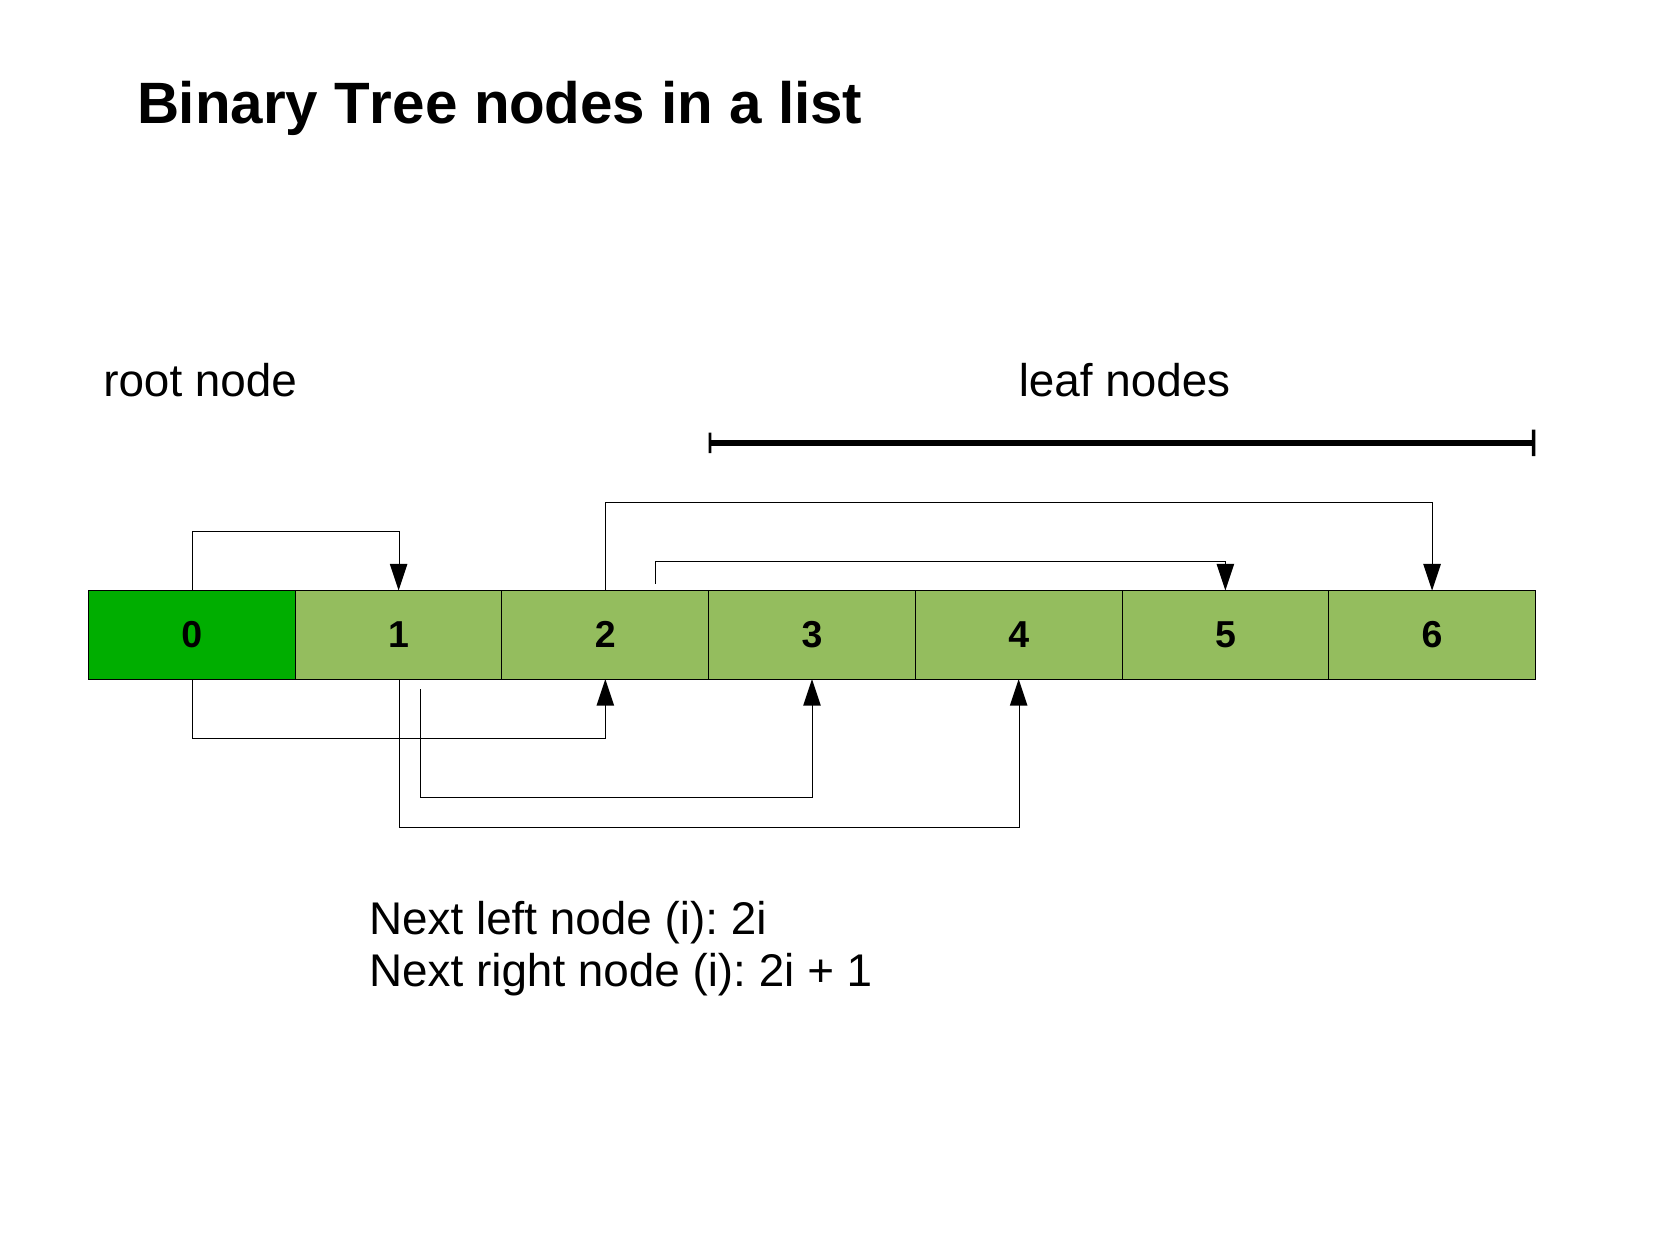

Binary Tree nodes in a list
root node
leaf nodes
0
1
2
3
4
5
6
Next left node (i): 2i
Next right node (i): 2i + 1